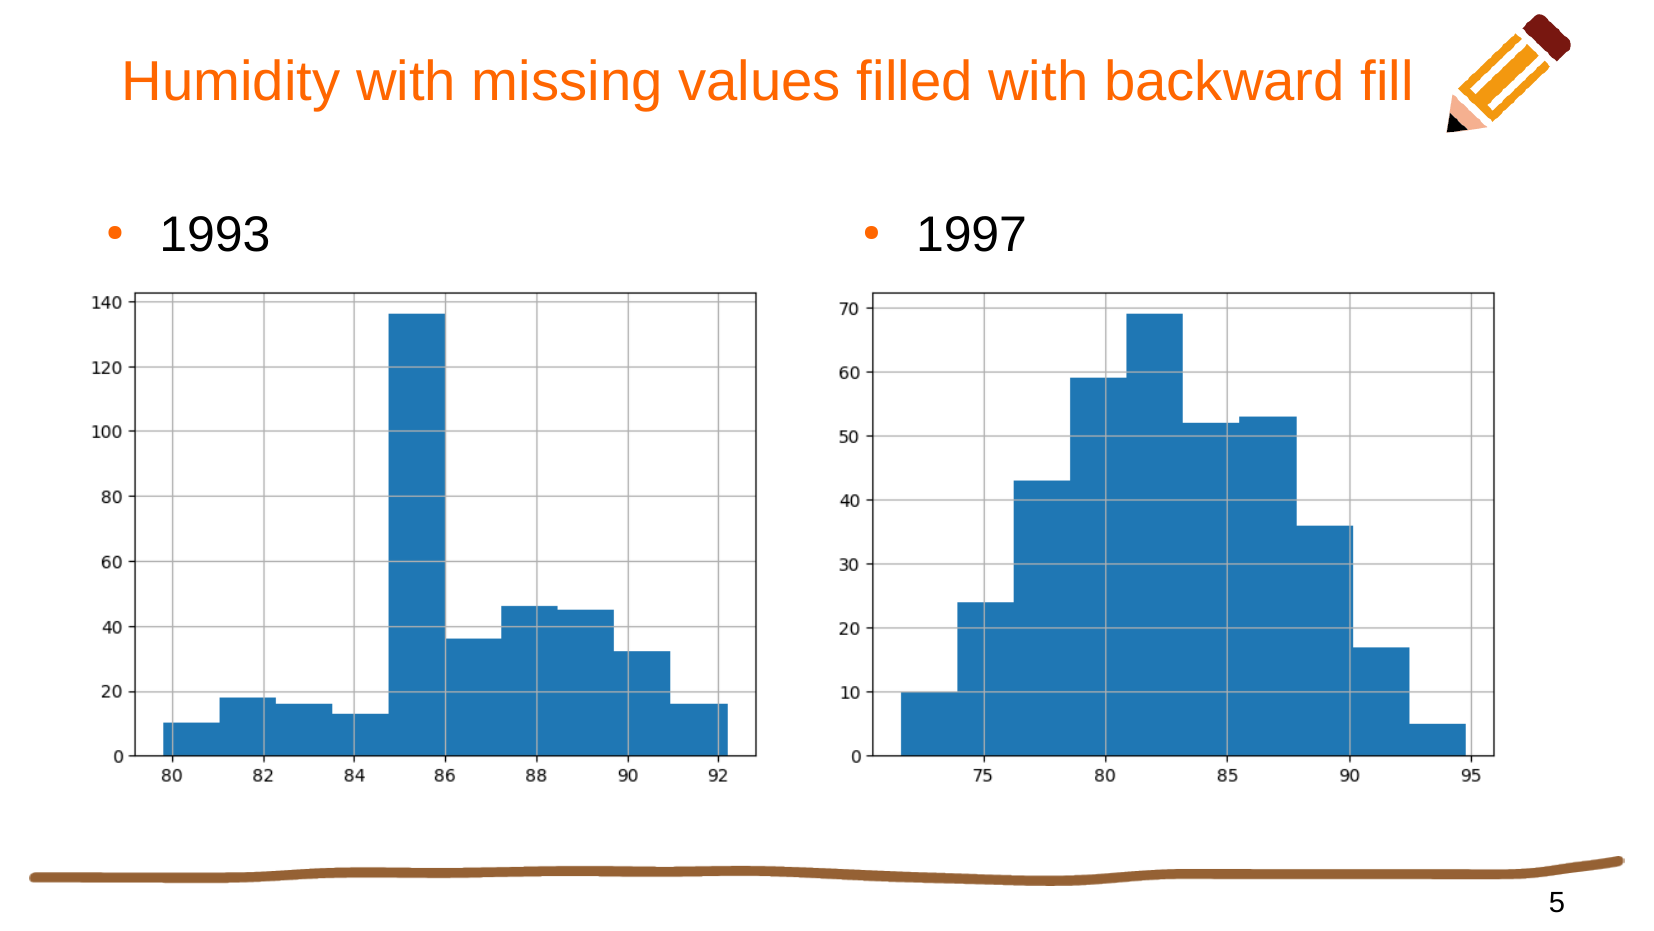

# Humidity with missing values filled with backward fill
1993
1997
5